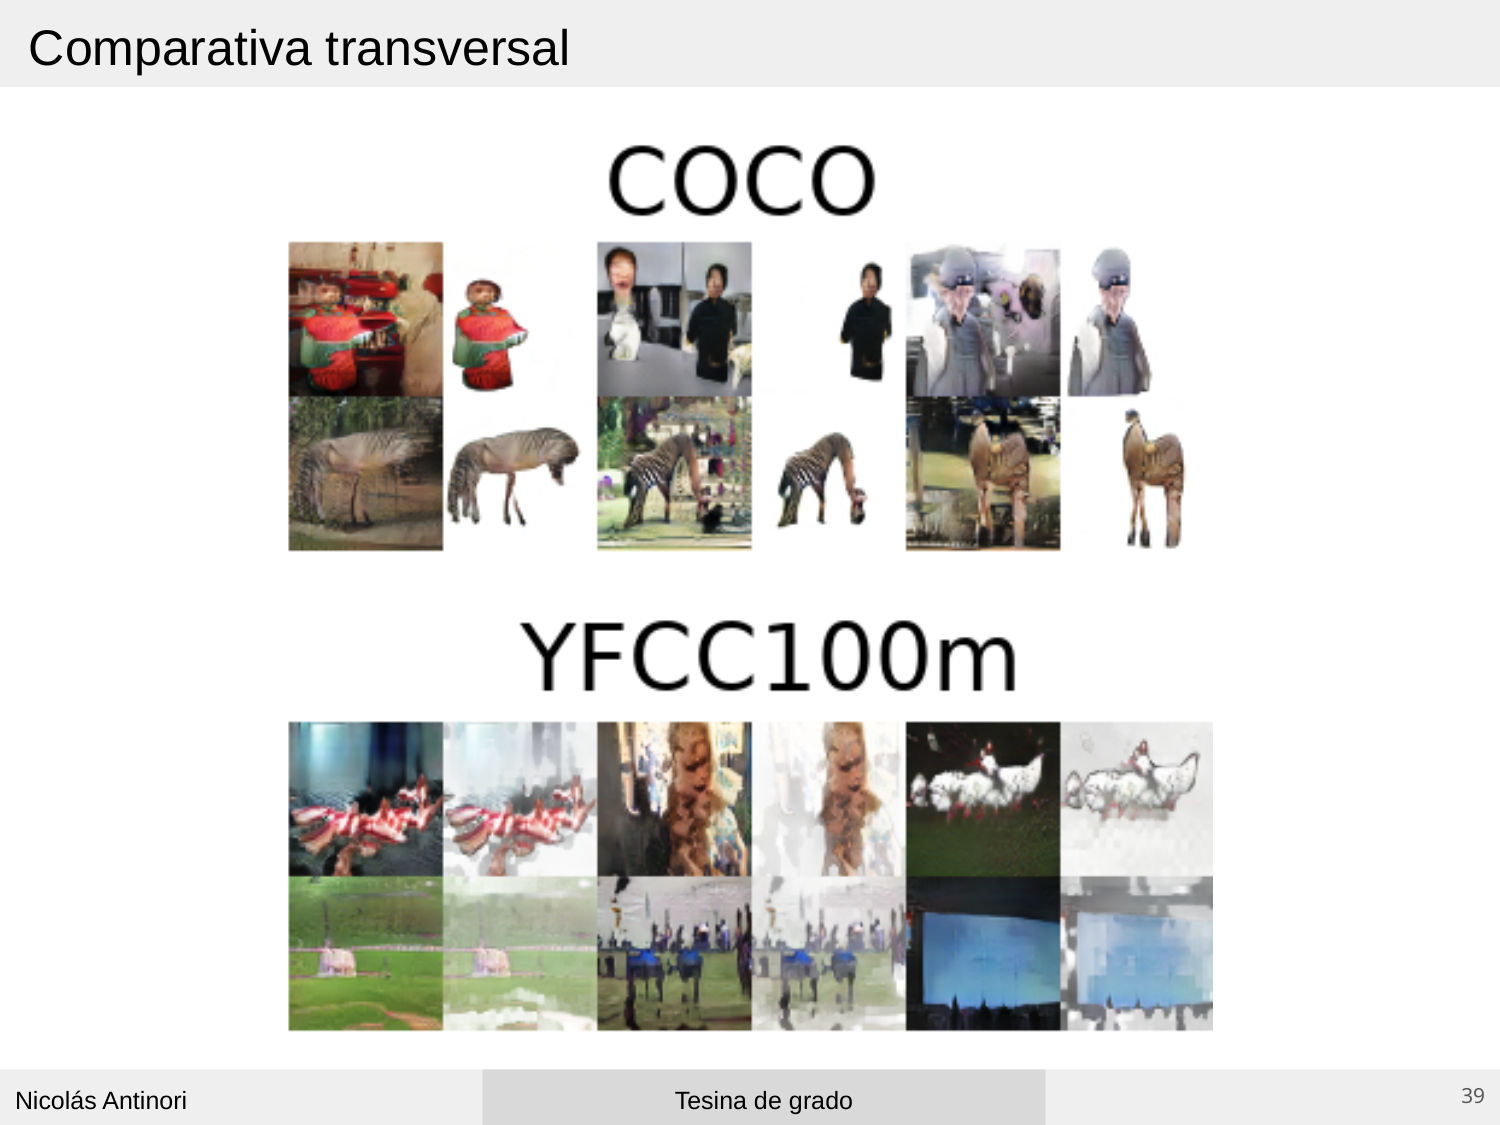

Comparativa transversal
Nicolás Antinori
Tesina de grado